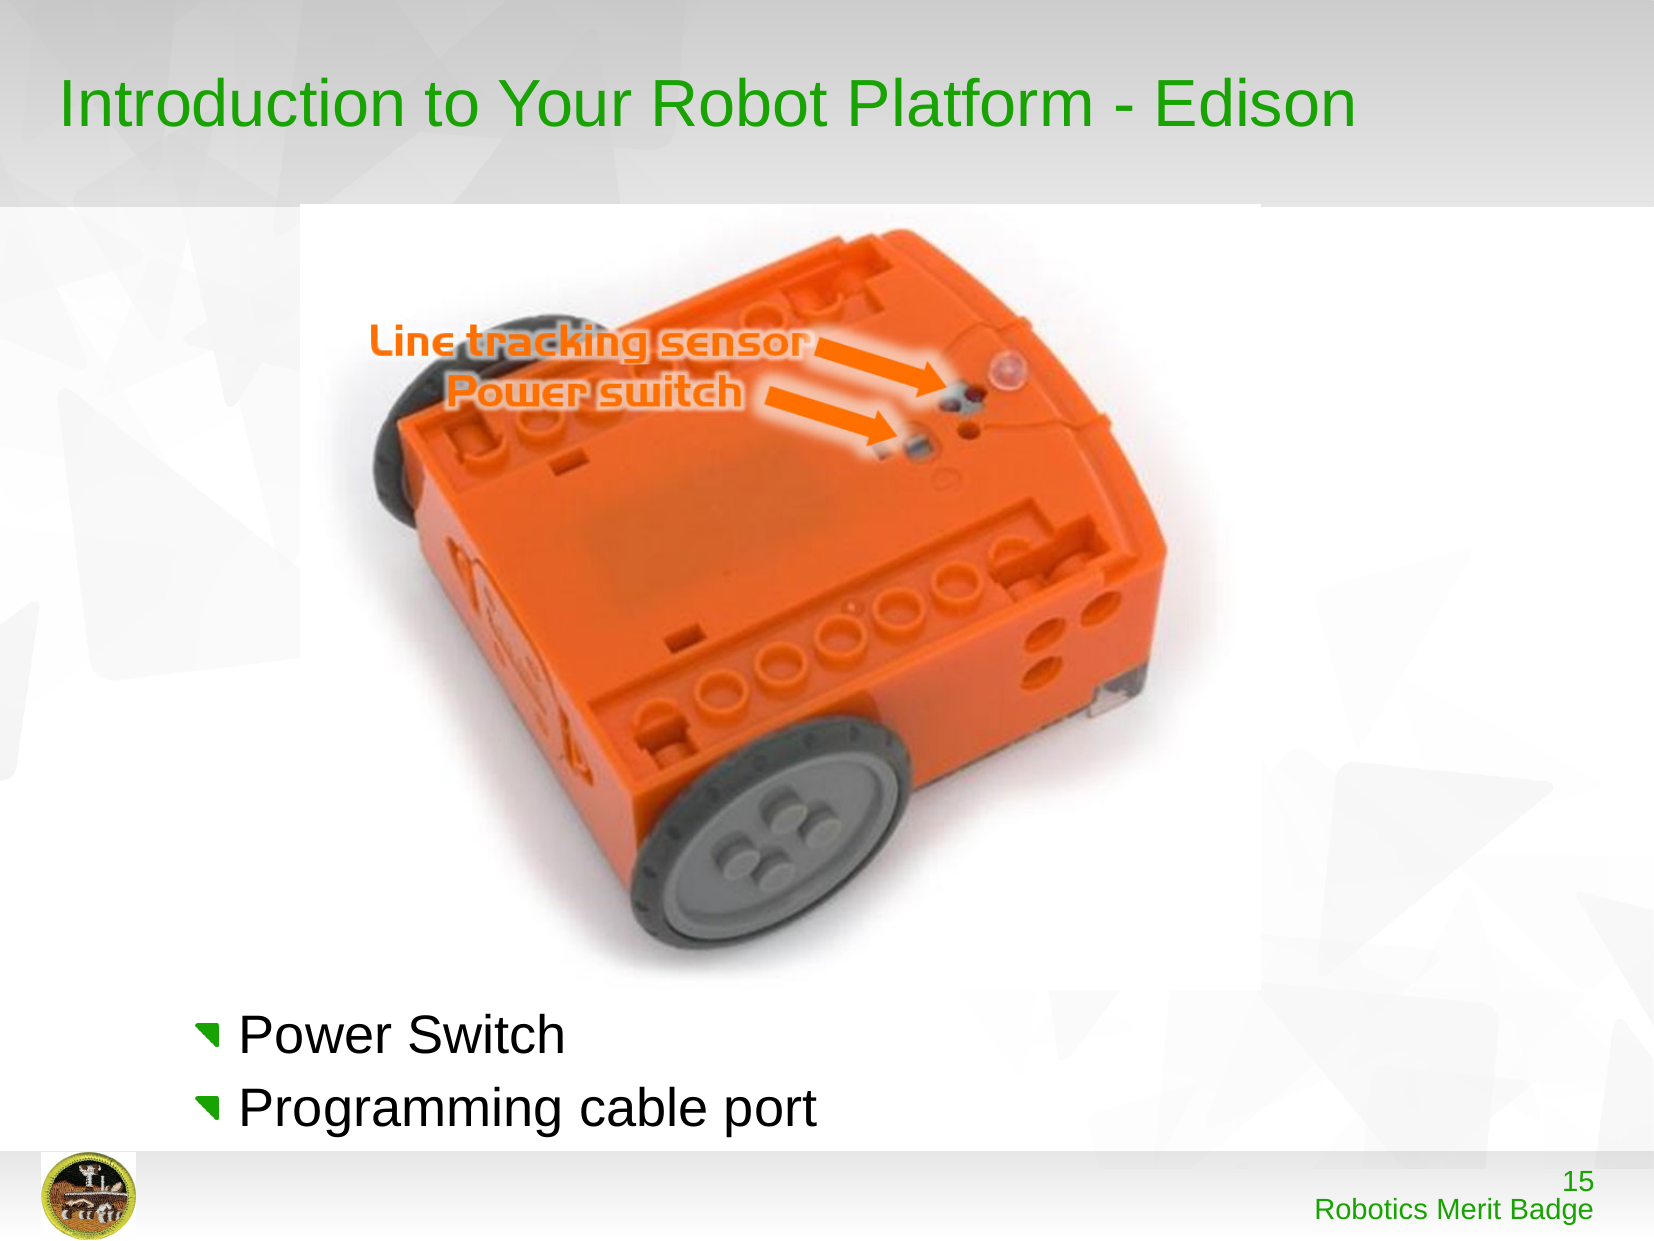

# Introduction to Your Robot Platform - Edison
Power Switch
Programming cable port
15
Robotics Merit Badge